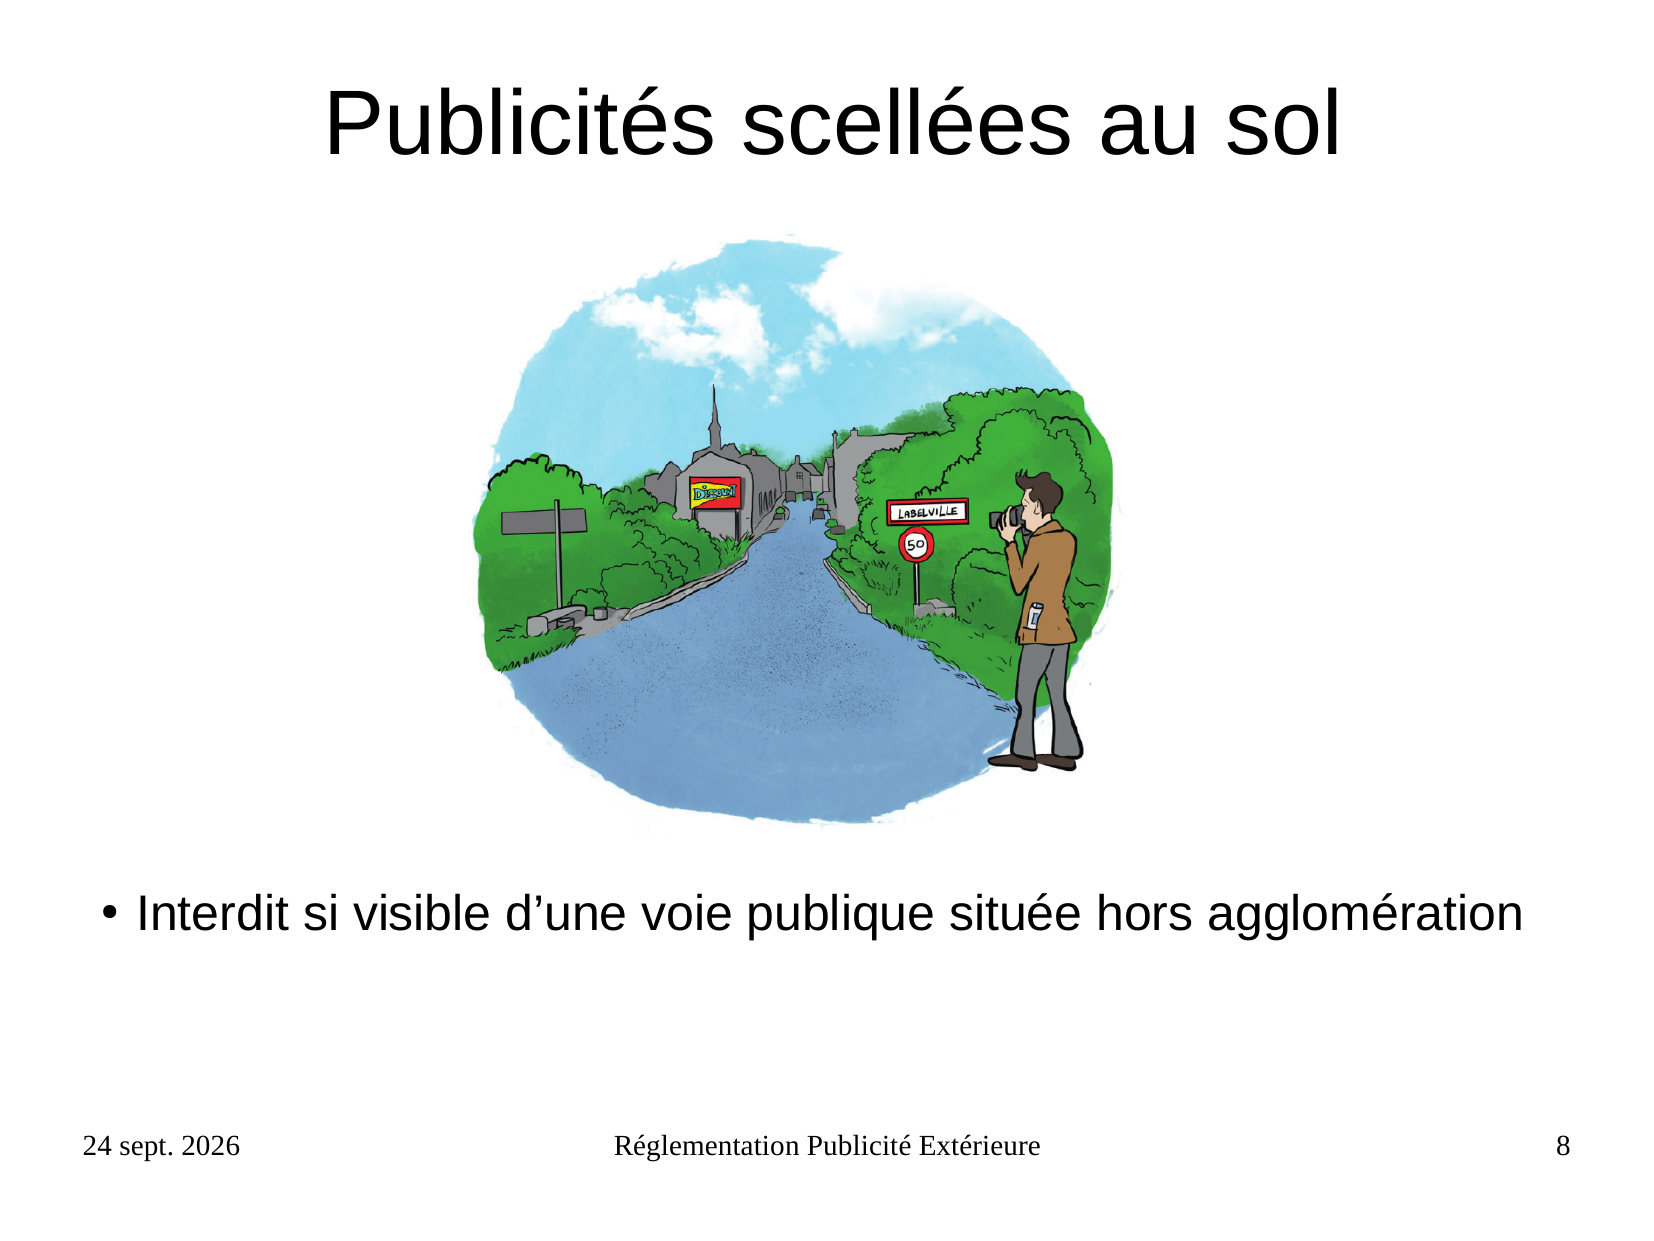

# Publicités scellées au sol
Interdit si visible d’une voie publique située hors agglomération
Réglementation Publicité Extérieure
8